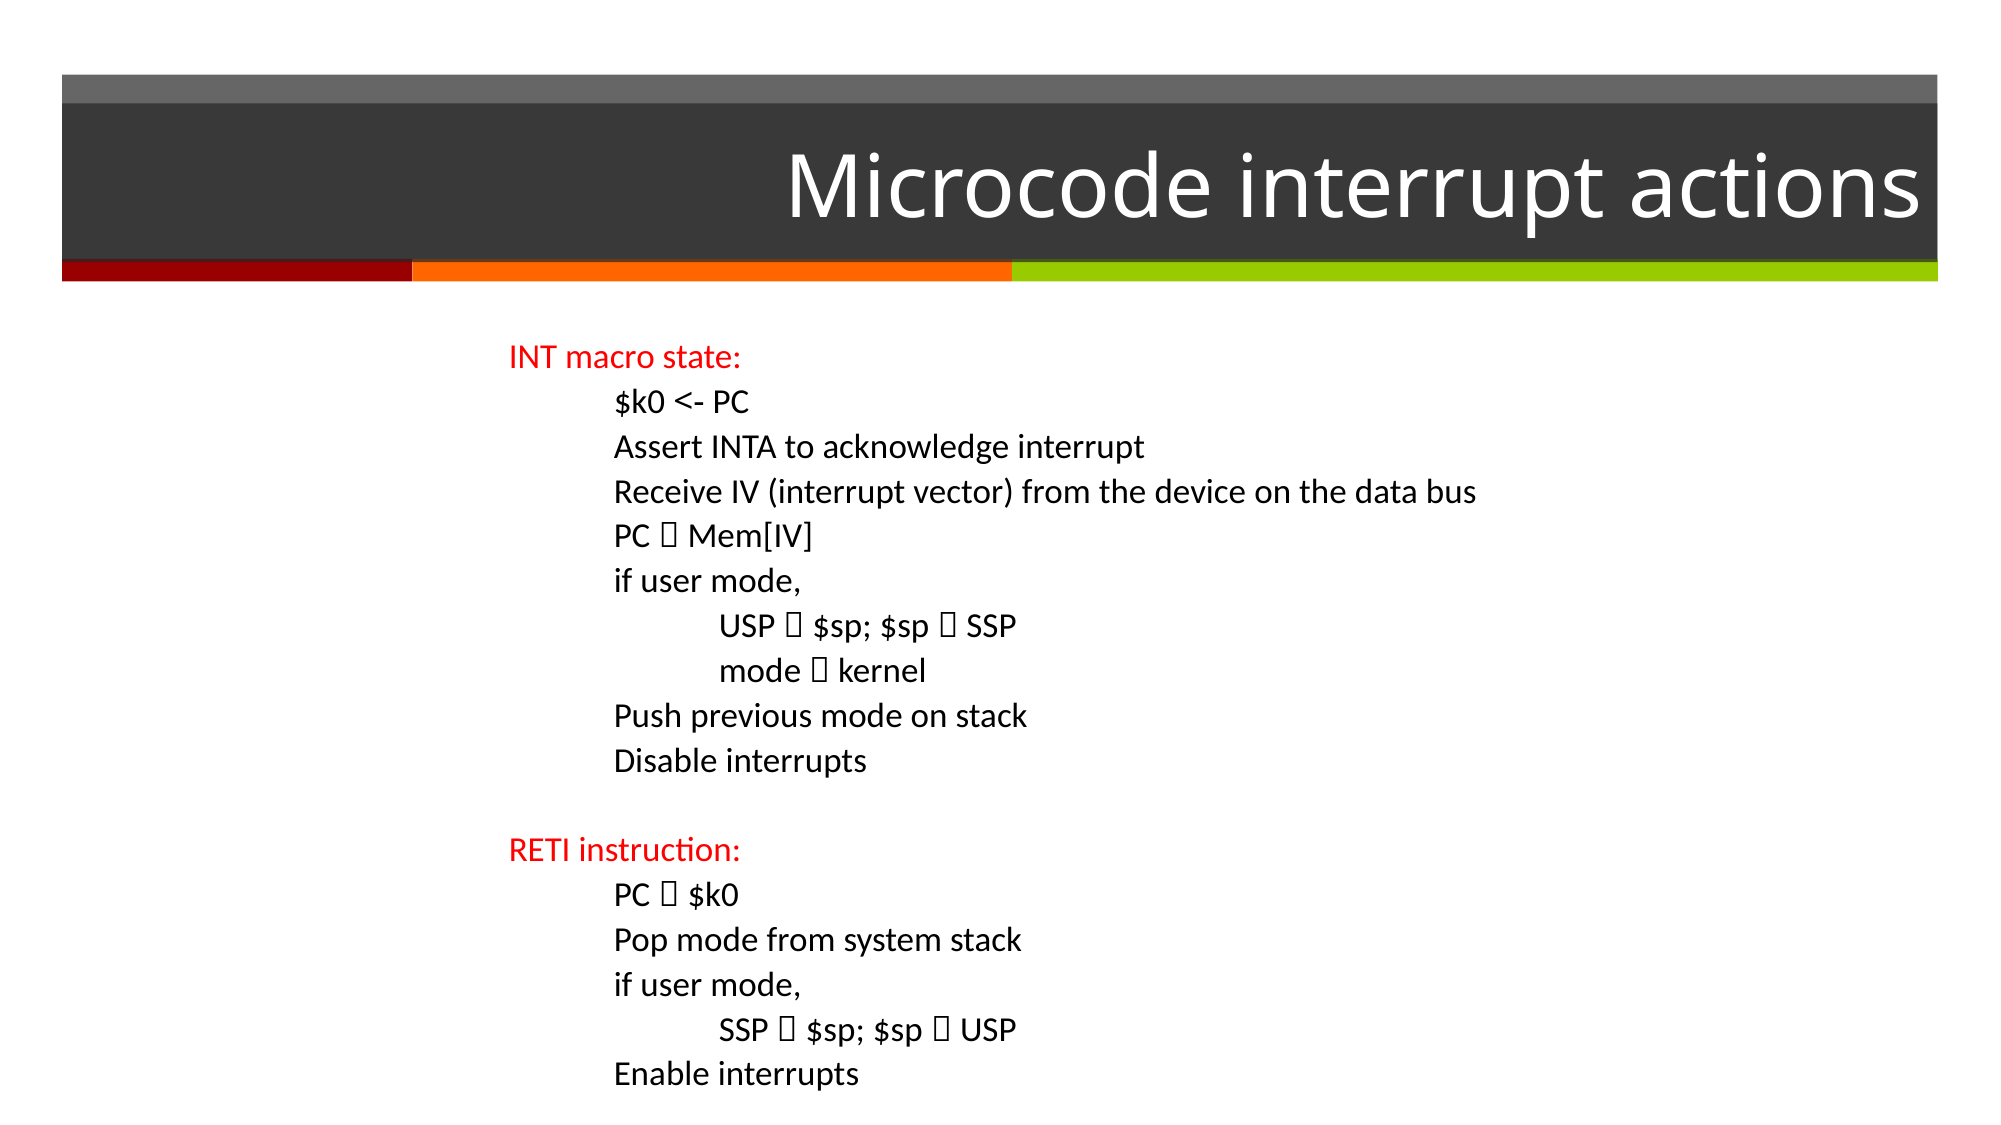

# Microcode interrupt actions
INT macro state:
	$k0 <- PC
	Assert INTA to acknowledge interrupt
	Receive IV (interrupt vector) from the device on the data bus
	PC  Mem[IV]
	if user mode,
		USP  $sp; $sp  SSP
		mode  kernel
	Push previous mode on stack
	Disable interrupts
RETI instruction:
	PC  $k0
	Pop mode from system stack
	if user mode,
		SSP  $sp; $sp  USP
	Enable interrupts